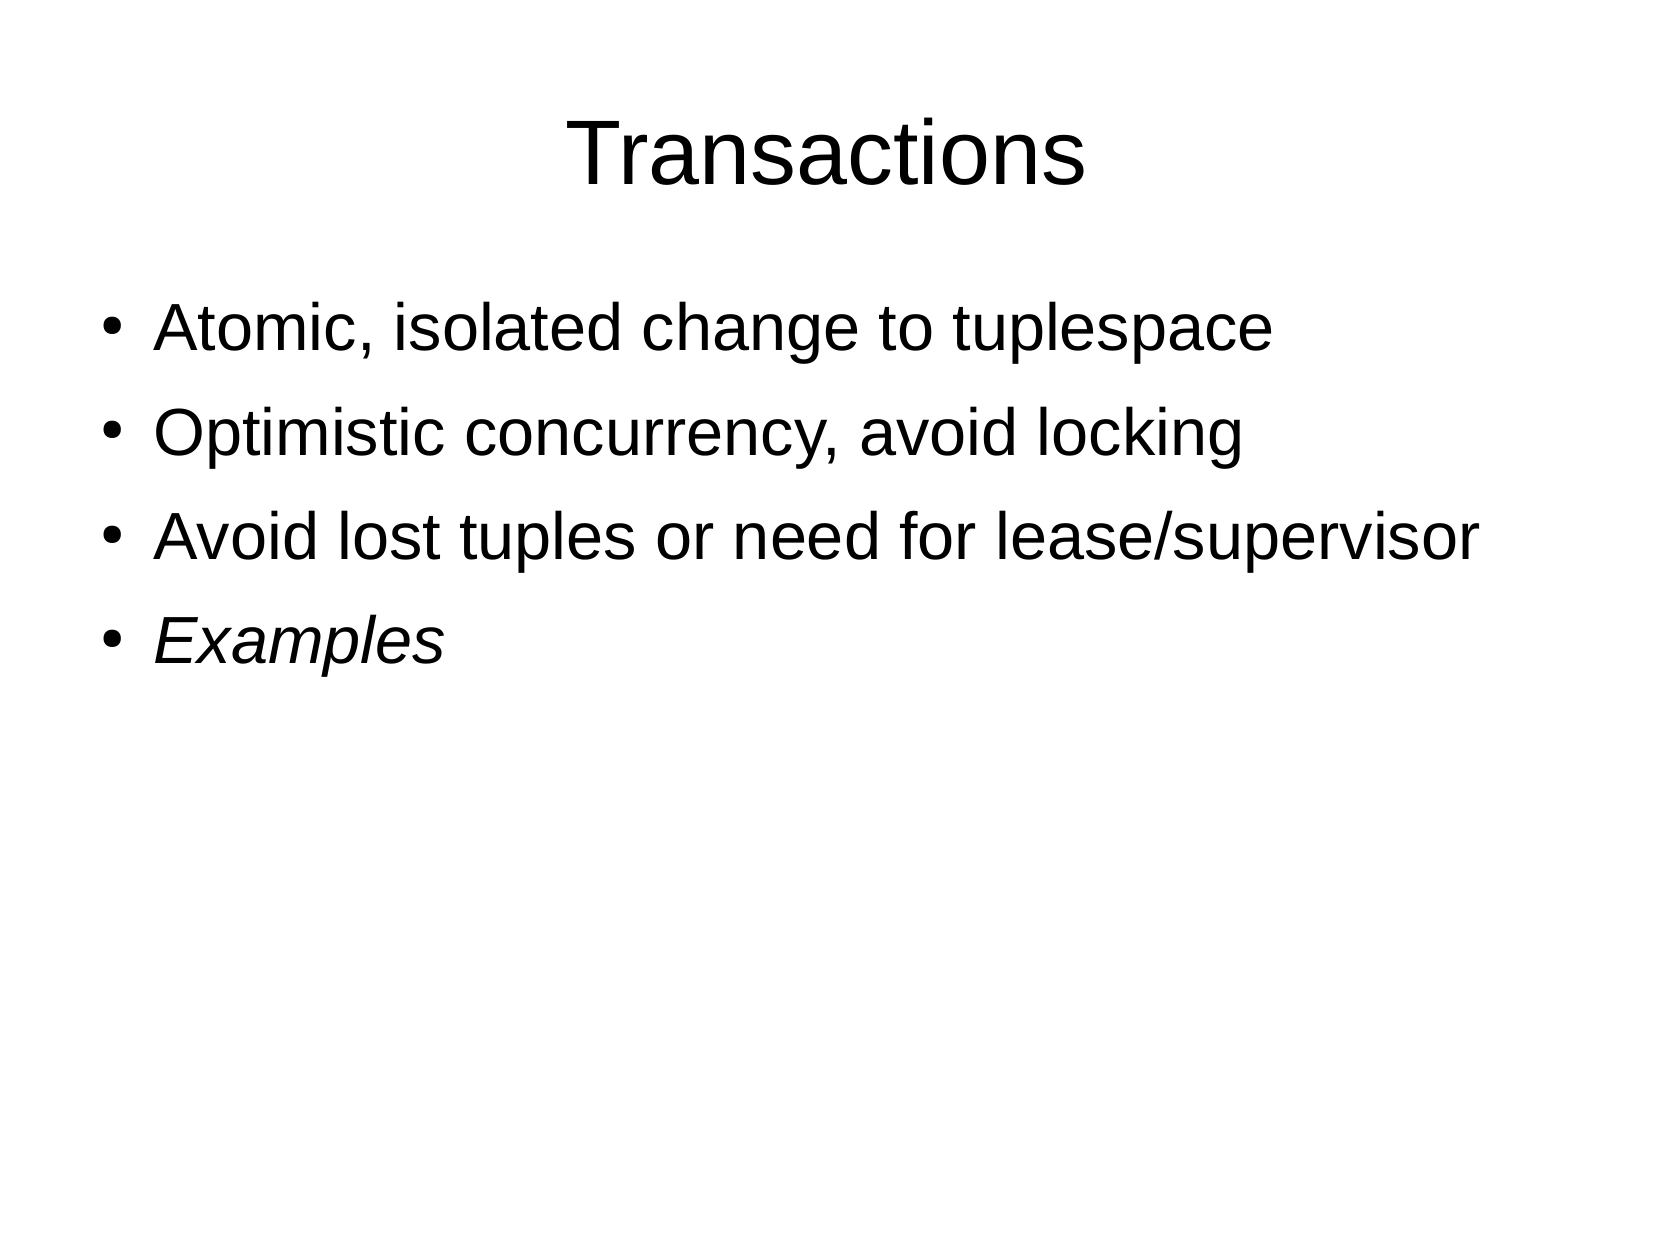

# Transactions
Atomic, isolated change to tuplespace
Optimistic concurrency, avoid locking
Avoid lost tuples or need for lease/supervisor
Examples